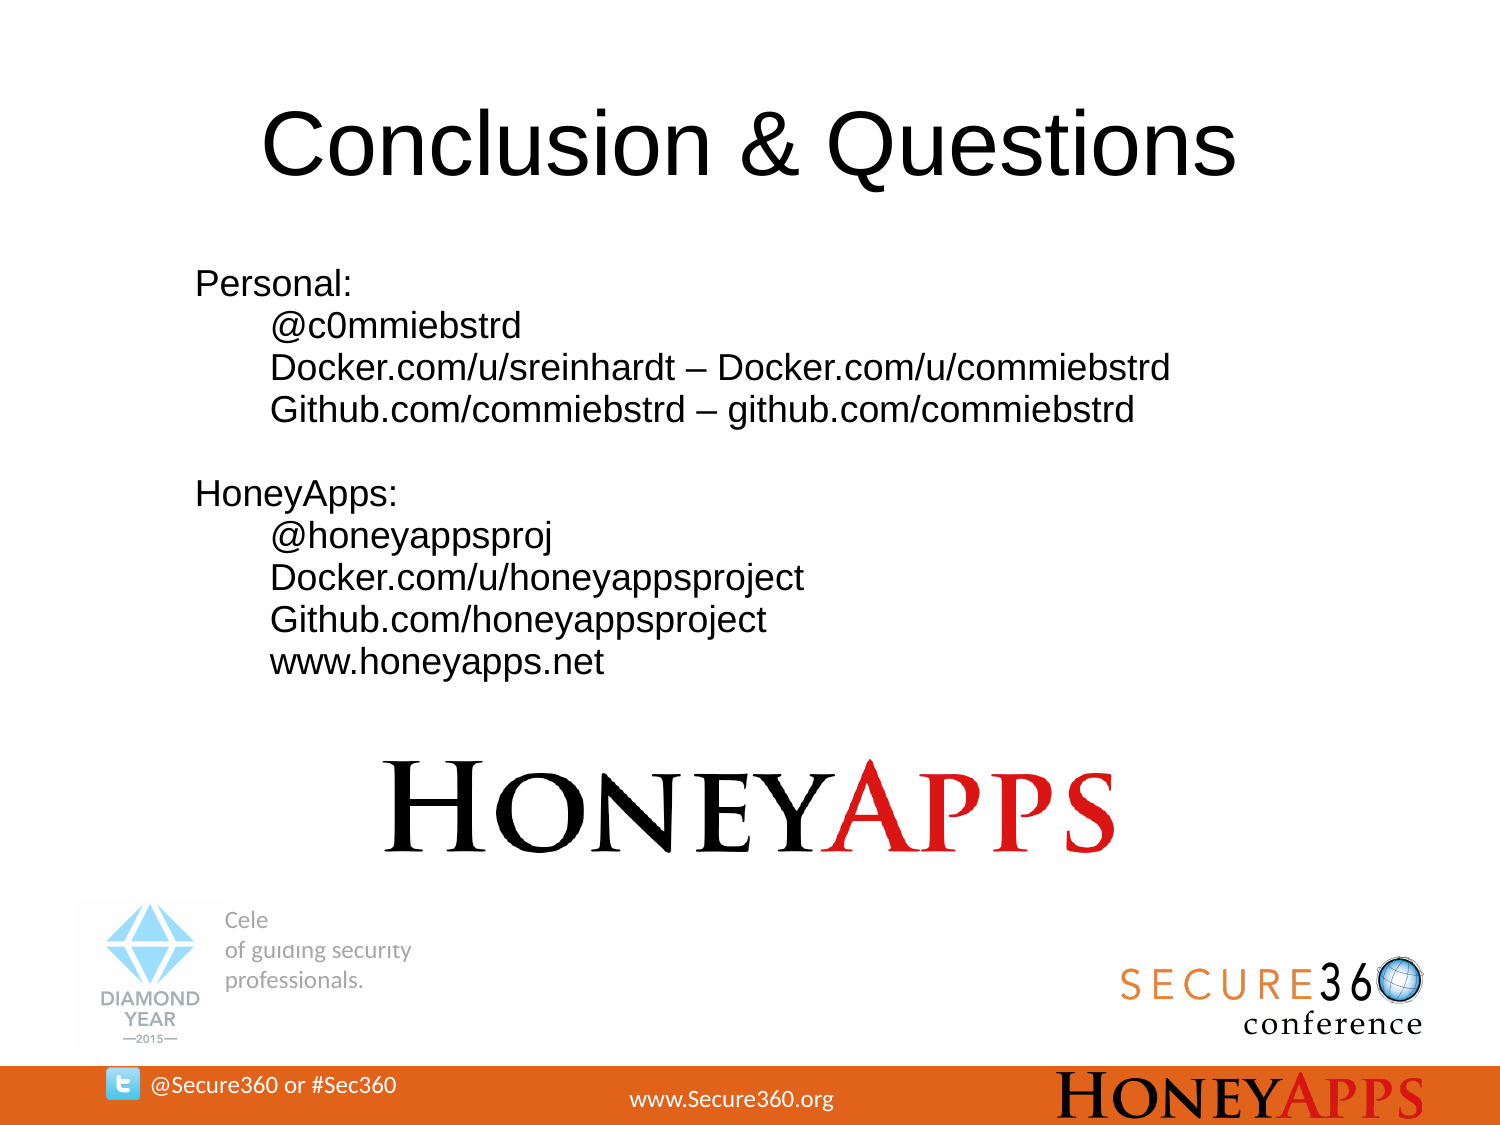

# Conclusion & Questions
Personal:
	@c0mmiebstrd
	Docker.com/u/sreinhardt – Docker.com/u/commiebstrd
	Github.com/commiebstrd – github.com/commiebstrd
HoneyApps:
	@honeyappsproj
	Docker.com/u/honeyappsproject
	Github.com/honeyappsproject
	www.honeyapps.net